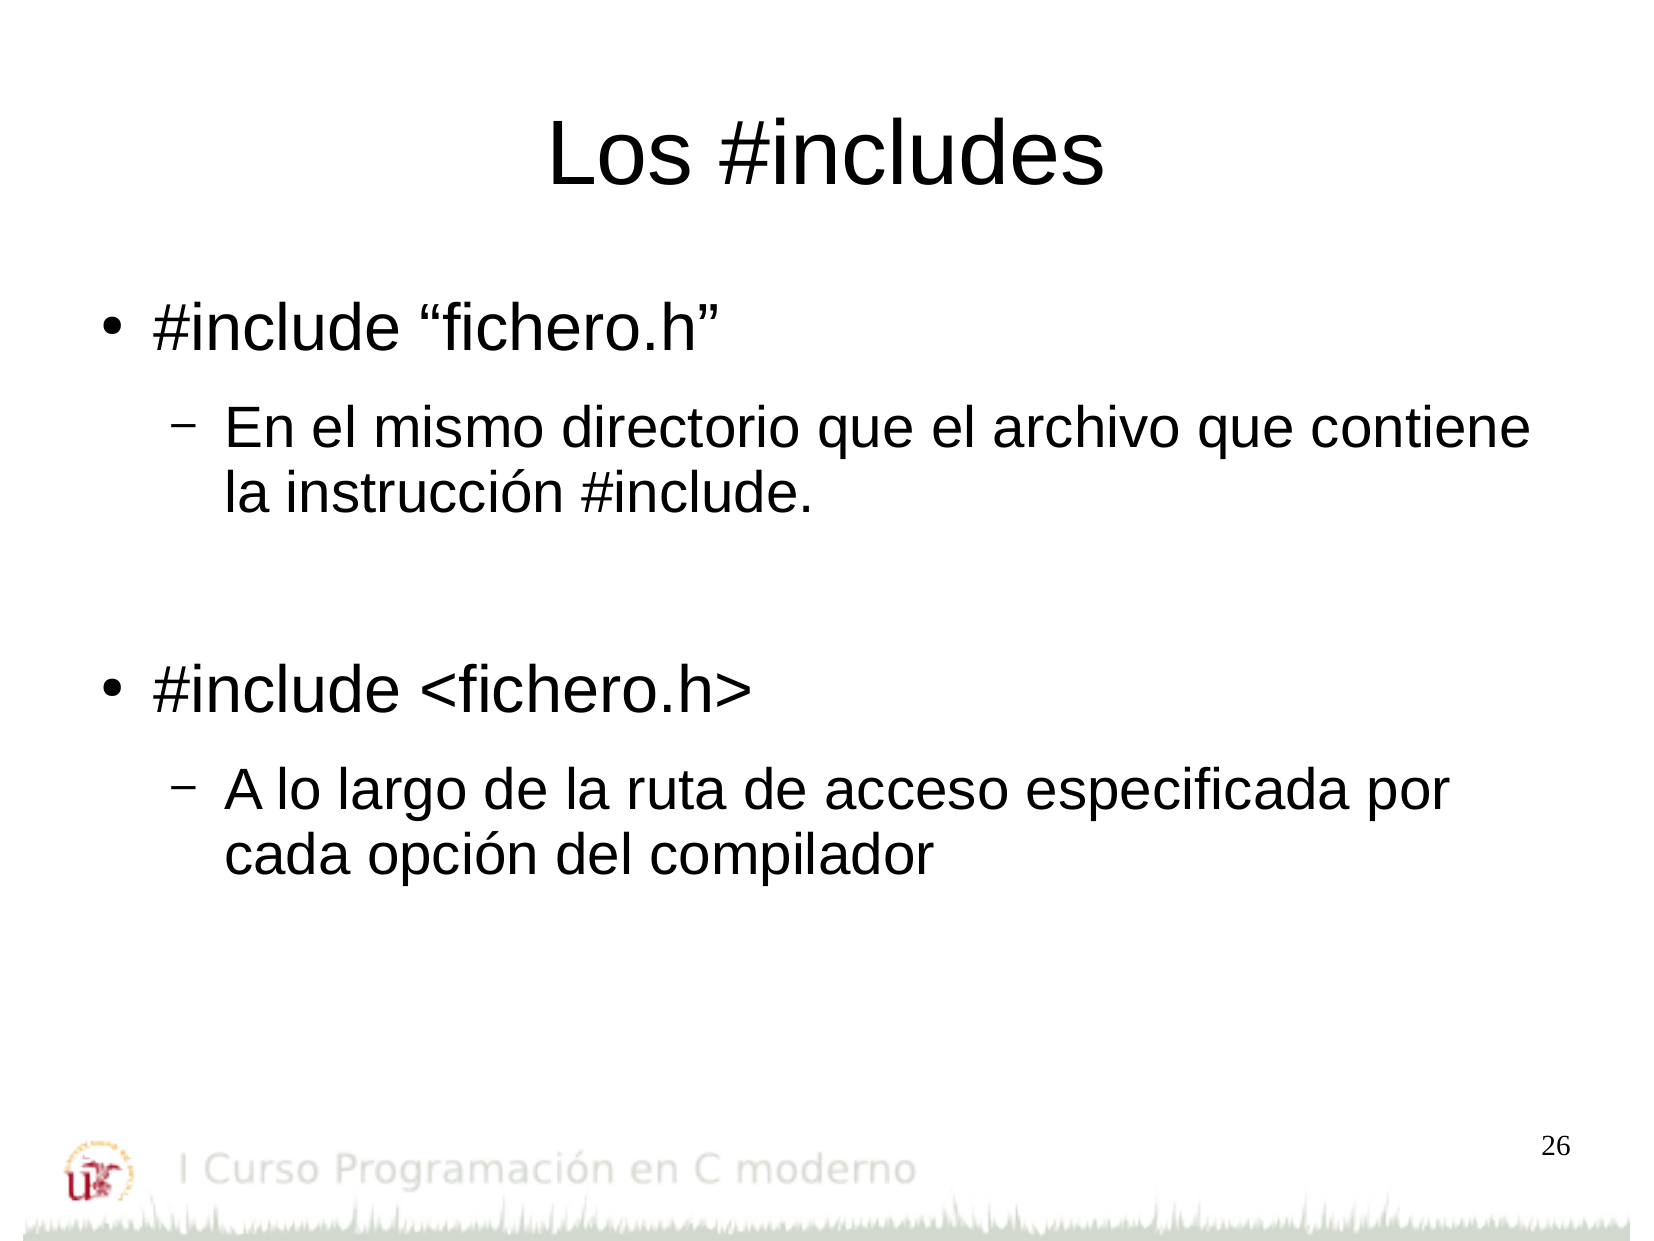

# Los #includes
#include “fichero.h”
En el mismo directorio que el archivo que contiene la instrucción #include.
#include <fichero.h>
A lo largo de la ruta de acceso especificada por cada opción del compilador
26